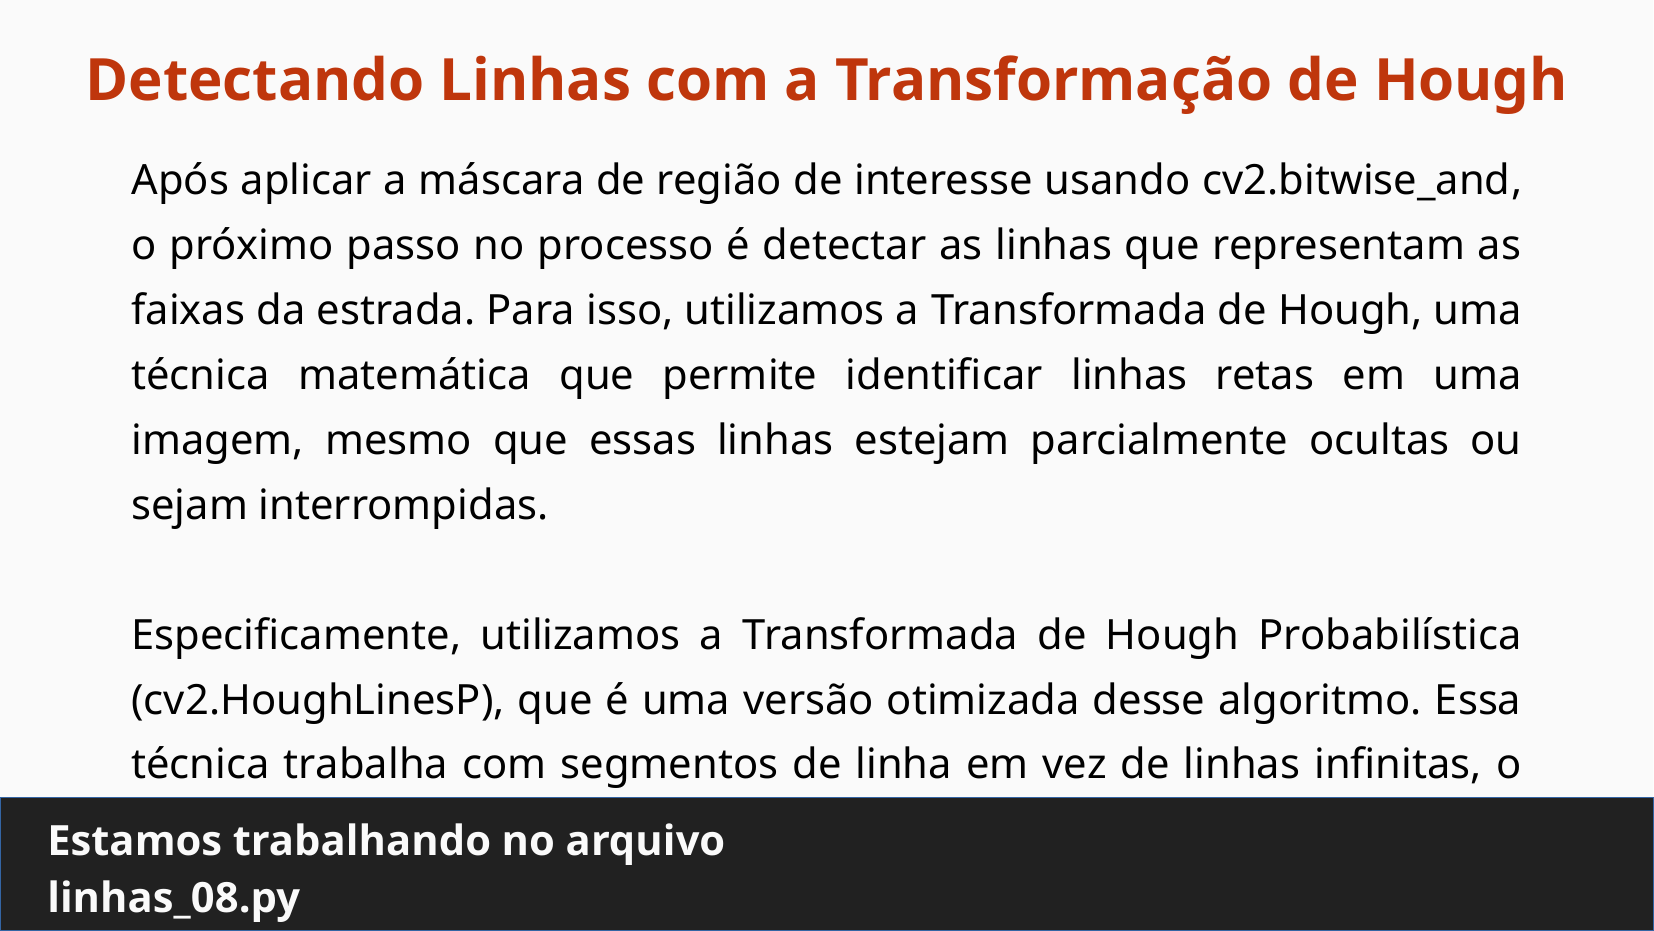

# Detectando Linhas com a Transformação de Hough
Após aplicar a máscara de região de interesse usando cv2.bitwise_and, o próximo passo no processo é detectar as linhas que representam as faixas da estrada. Para isso, utilizamos a Transformada de Hough, uma técnica matemática que permite identificar linhas retas em uma imagem, mesmo que essas linhas estejam parcialmente ocultas ou sejam interrompidas.
Especificamente, utilizamos a Transformada de Hough Probabilística (cv2.HoughLinesP), que é uma versão otimizada desse algoritmo. Essa técnica trabalha com segmentos de linha em vez de linhas infinitas, o que a torna mais adequada para cenários do mundo real, como a detecção de faixas em uma estrada.
Estamos trabalhando no arquivo linhas_08.py